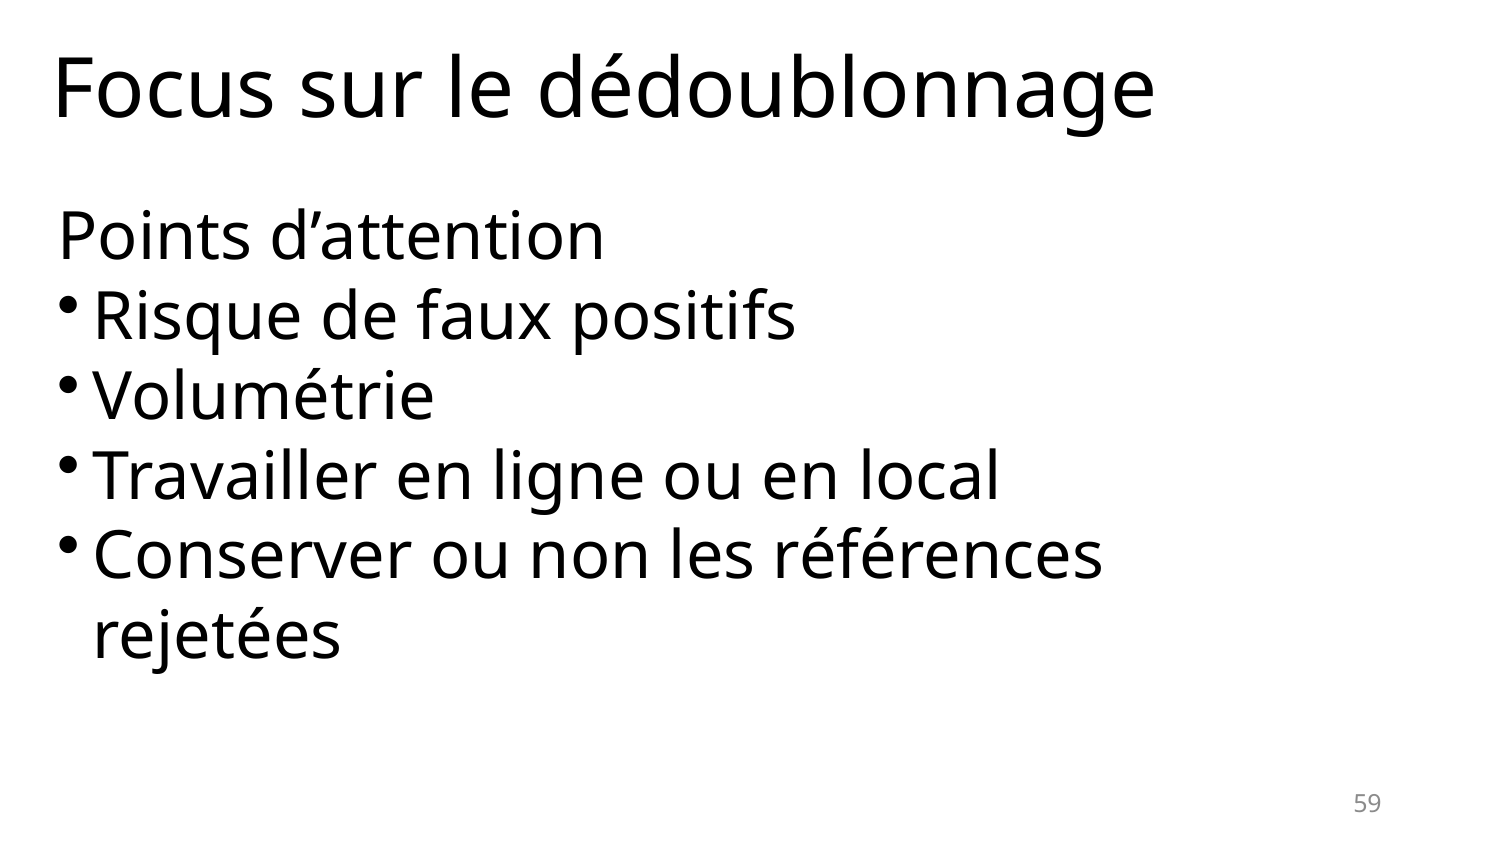

# Focus sur le dédoublonnage
Points d’attention
Risque de faux positifs
Volumétrie
Travailler en ligne ou en local
Conserver ou non les références rejetées
59